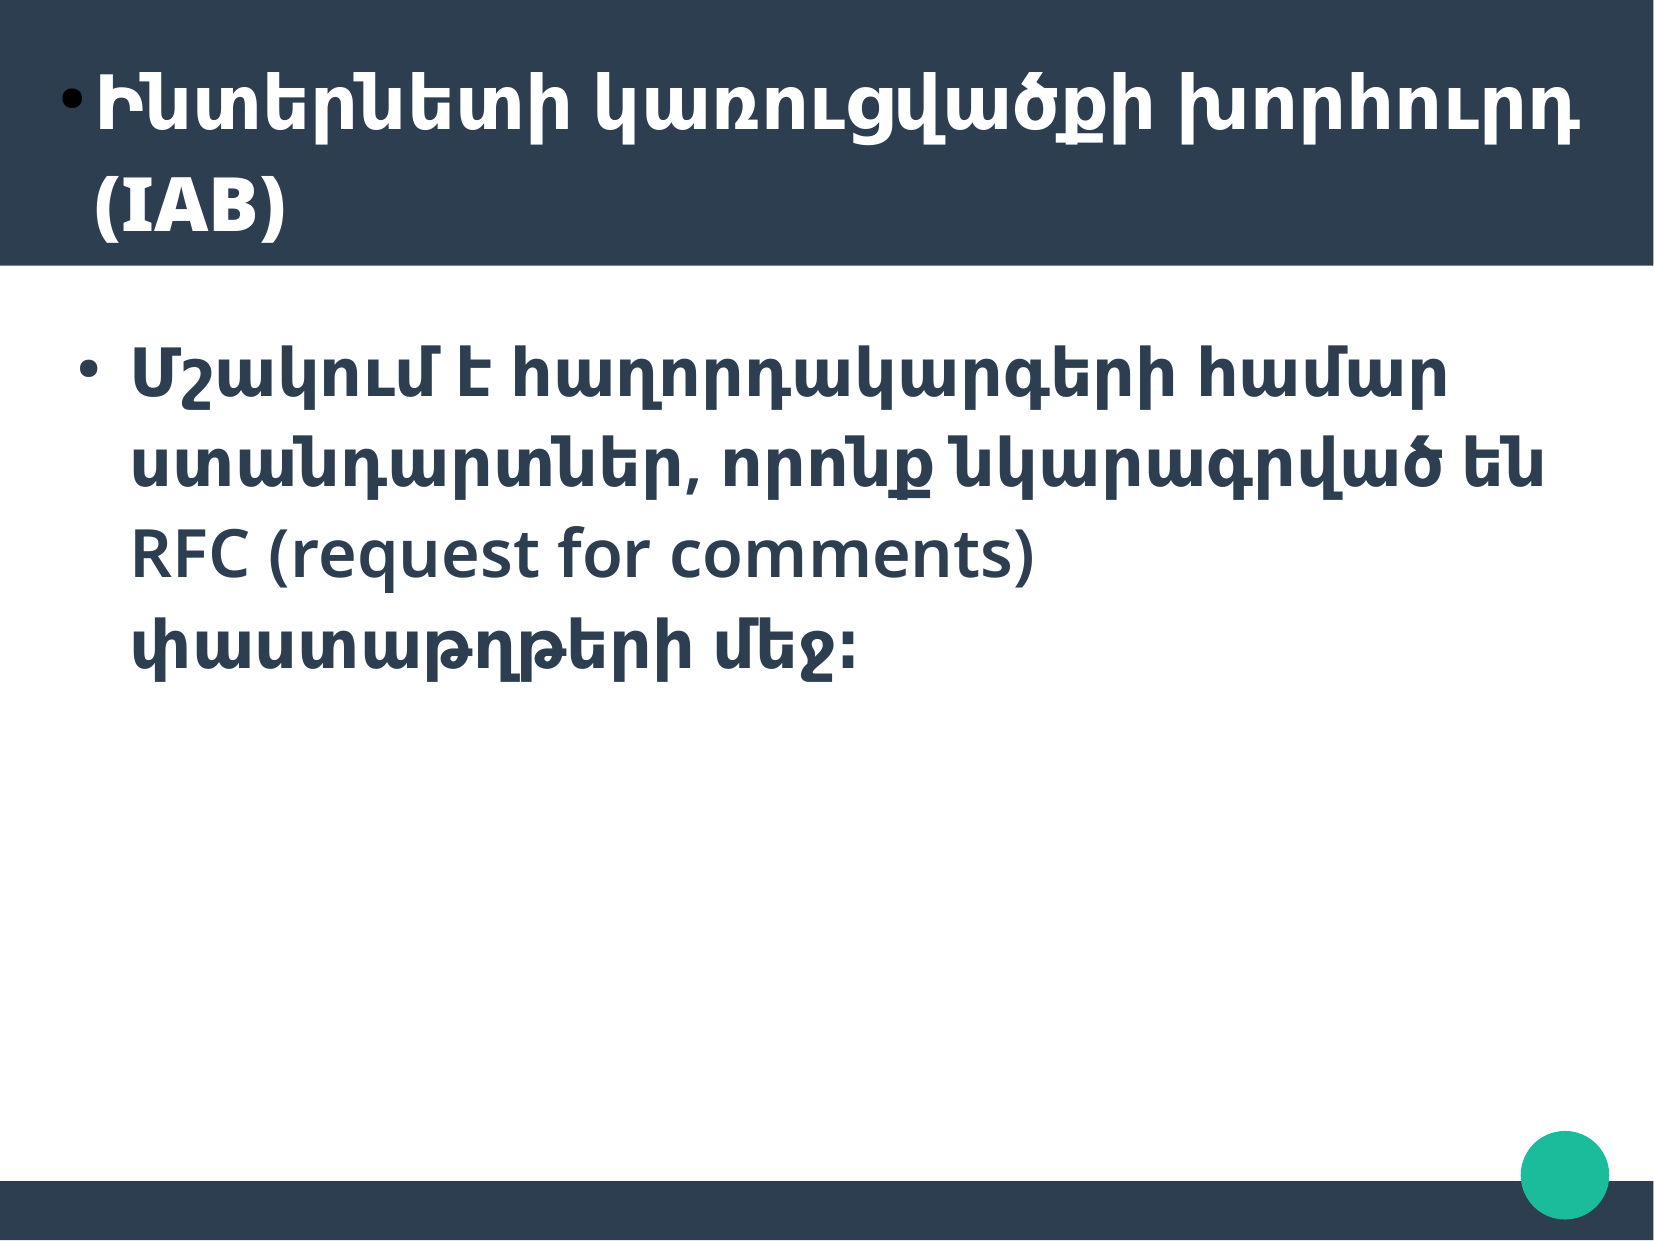

# Ինտերնետի կառուցվածքի խորհուրդ (IAB)
Մշակում է հաղորդակարգերի համար ստանդարտներ, որոնք նկարագրված են RFC (request for comments) փաստաթղթերի մեջ։